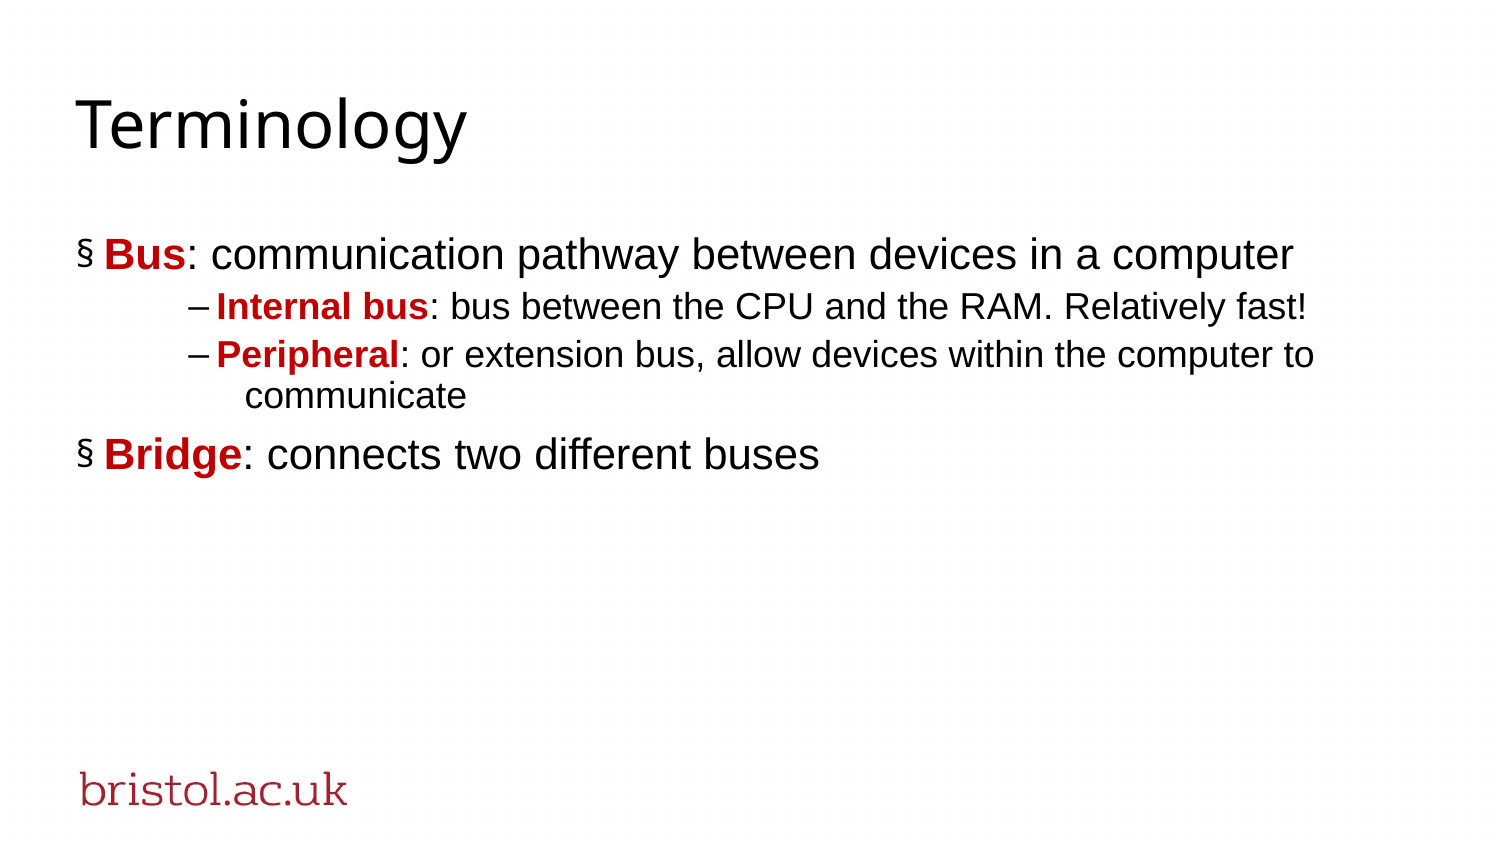

# Terminology
Bus: communication pathway between devices in a computer
Internal bus: bus between the CPU and the RAM. Relatively fast!
Peripheral: or extension bus, allow devices within the computer to communicate
Bridge: connects two different buses